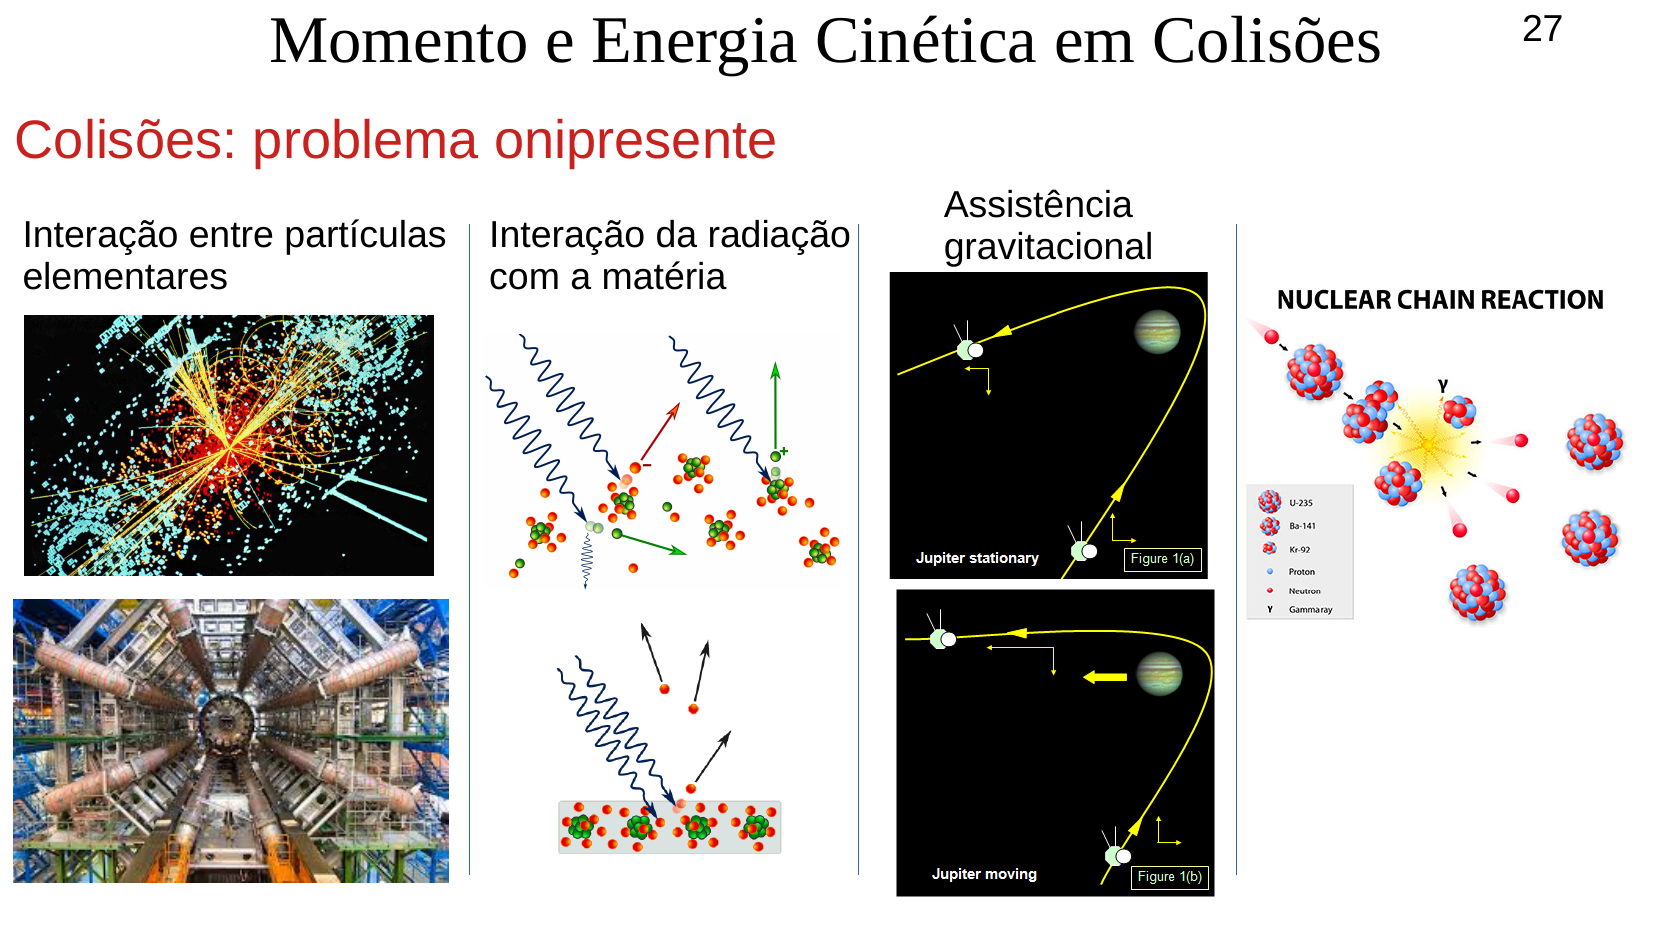

Momento e Energia Cinética em Colisões
Colisões: problema onipresente
Assistência
gravitacional
Interação da radiação
com a matéria
Interação entre partículas
elementares